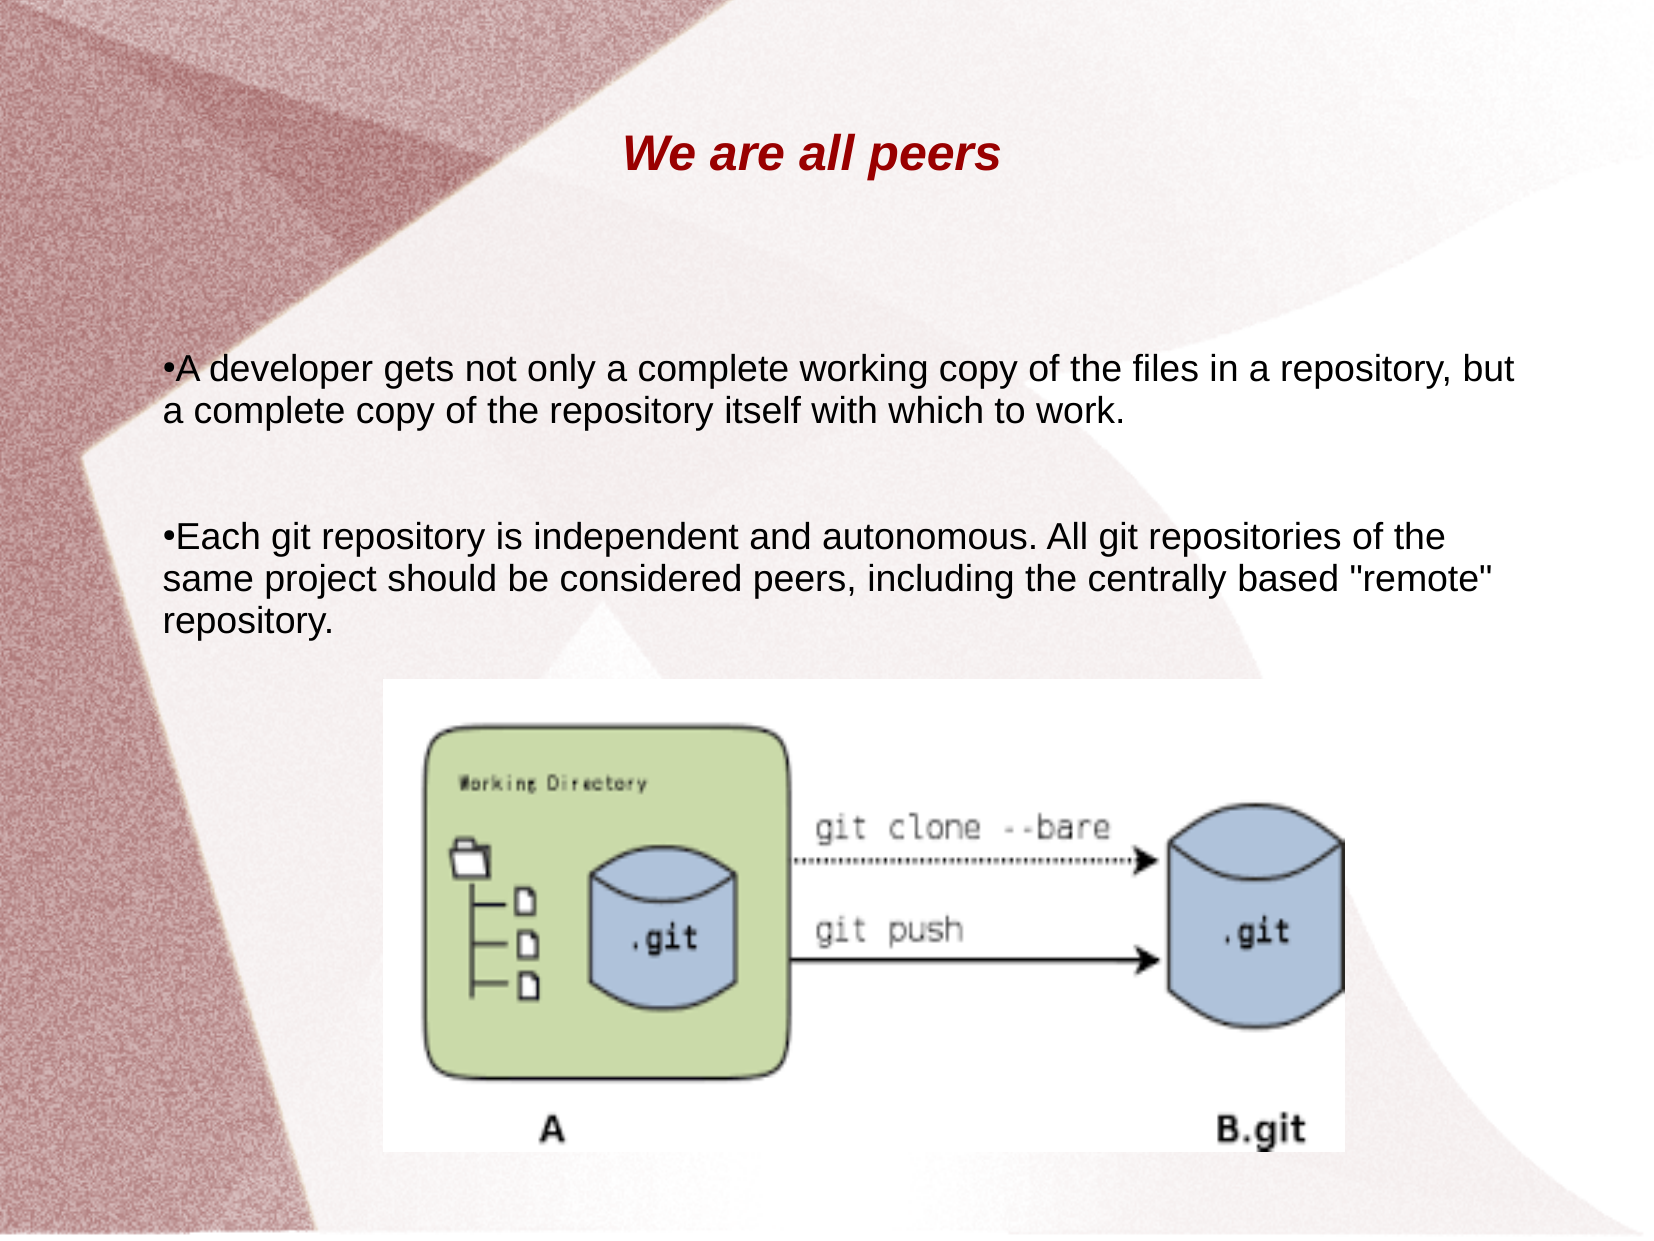

We are all peers
A developer gets not only a complete working copy of the files in a repository, but a complete copy of the repository itself with which to work.
Each git repository is independent and autonomous. All git repositories of the same project should be considered peers, including the centrally based "remote" repository.